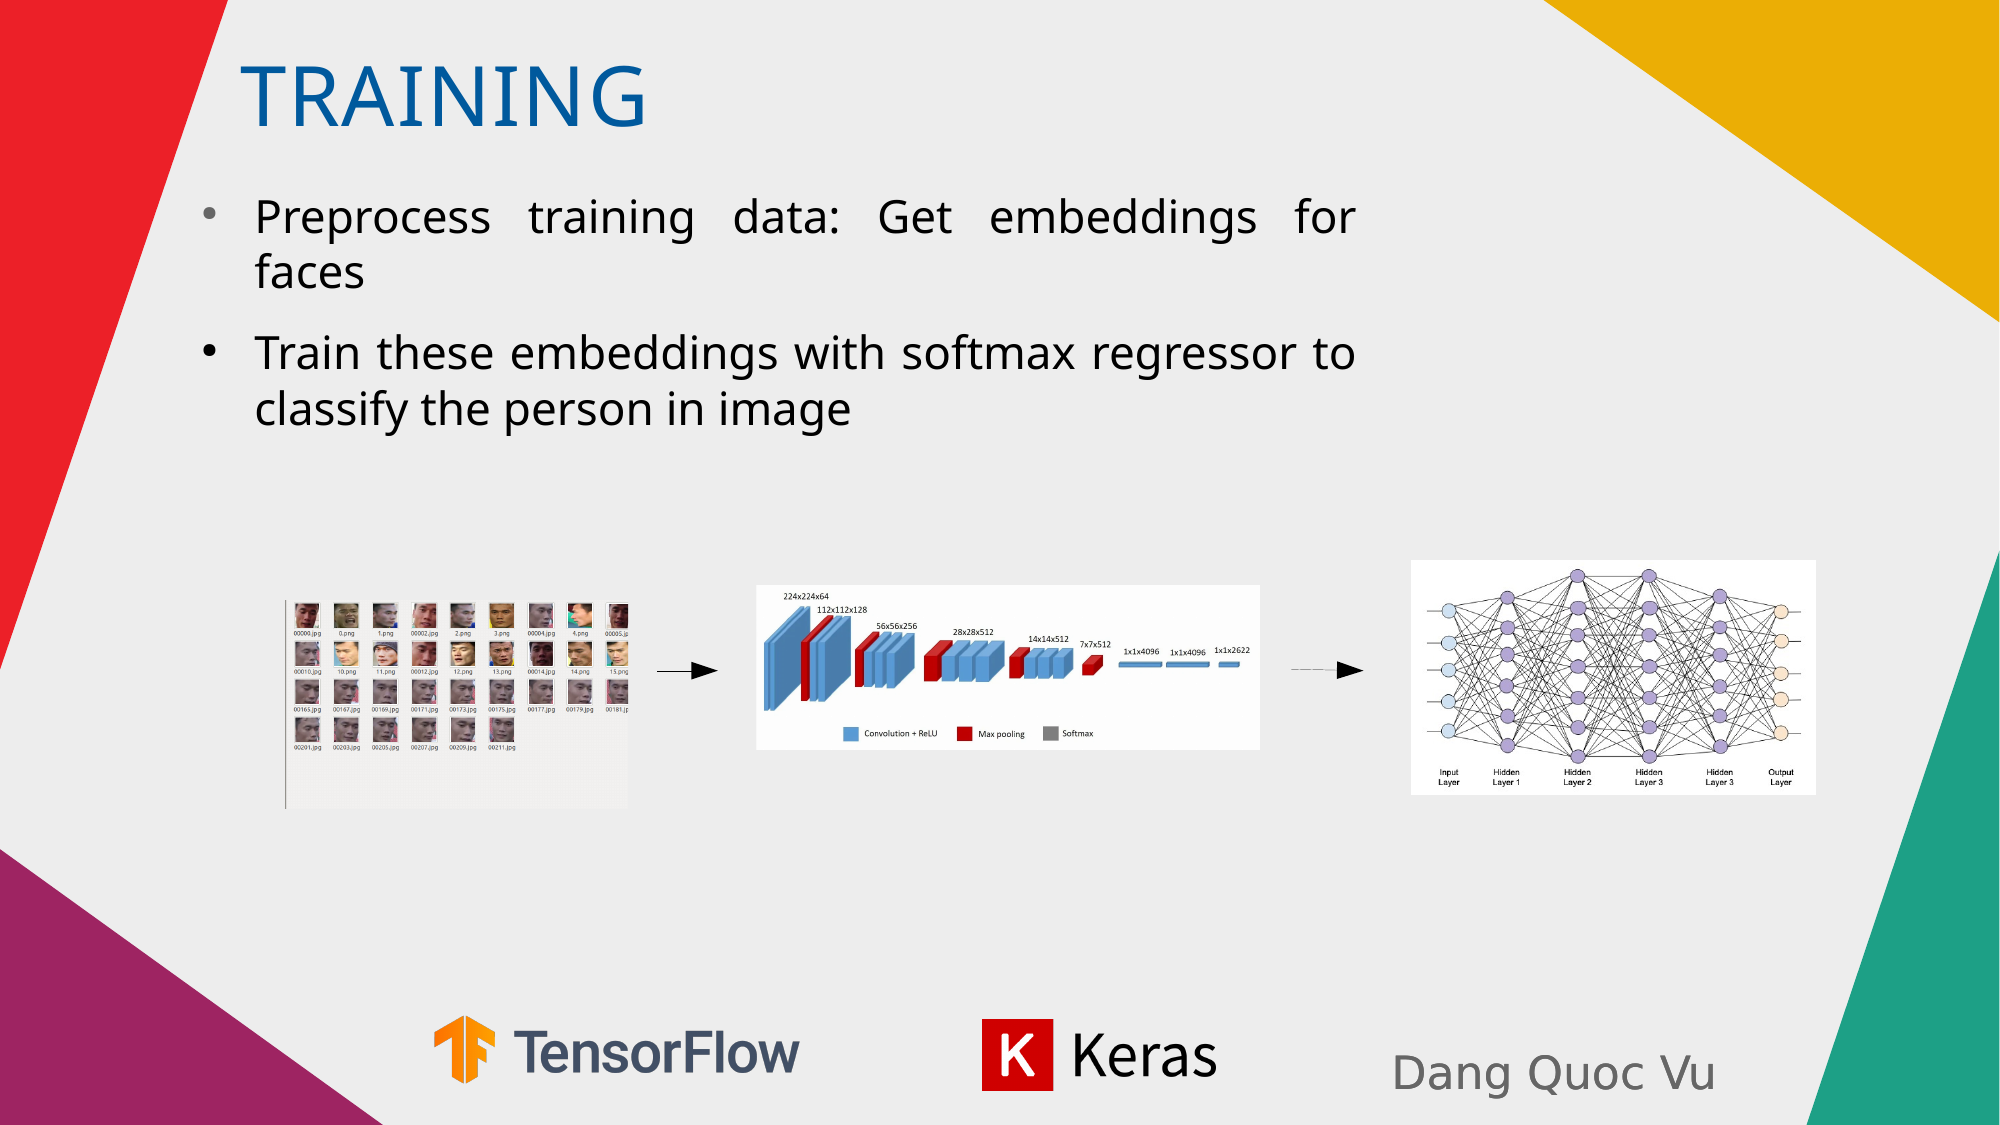

# Training
Preprocess training data: Get embeddings for faces
Train these embeddings with softmax regressor to classify the person in image
Dang Quoc Vu
Dang Quoc Vu